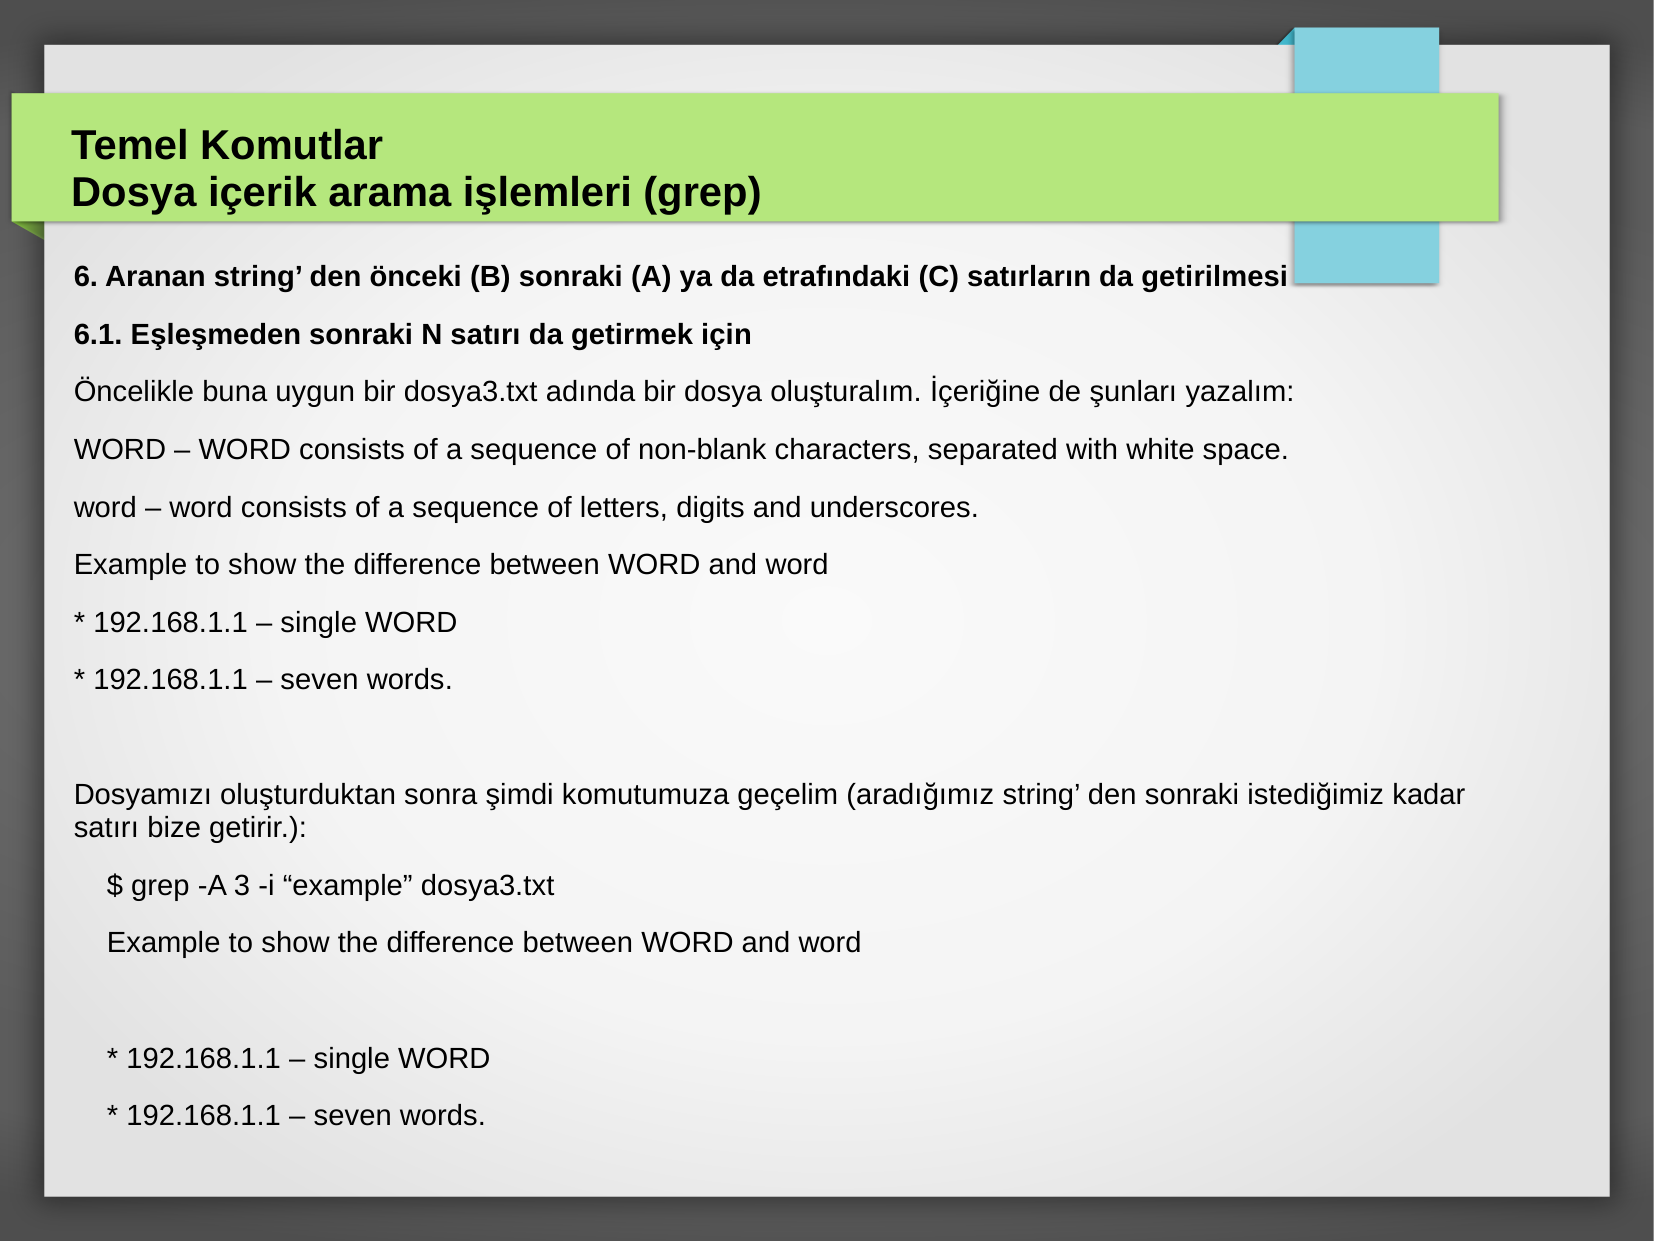

Temel Komutlar
Dosya içerik arama işlemleri (grep)
6. Aranan string’ den önceki (B) sonraki (A) ya da etrafındaki (C) satırların da getirilmesi
6.1. Eşleşmeden sonraki N satırı da getirmek için
Öncelikle buna uygun bir dosya3.txt adında bir dosya oluşturalım. İçeriğine de şunları yazalım:
WORD – WORD consists of a sequence of non-blank characters, separated with white space.
word – word consists of a sequence of letters, digits and underscores.
Example to show the difference between WORD and word
* 192.168.1.1 – single WORD
* 192.168.1.1 – seven words.
Dosyamızı oluşturduktan sonra şimdi komutumuza geçelim (aradığımız string’ den sonraki istediğimiz kadar satırı bize getirir.):
 $ grep -A 3 -i “example” dosya3.txt
 Example to show the difference between WORD and word
 * 192.168.1.1 – single WORD
 * 192.168.1.1 – seven words.